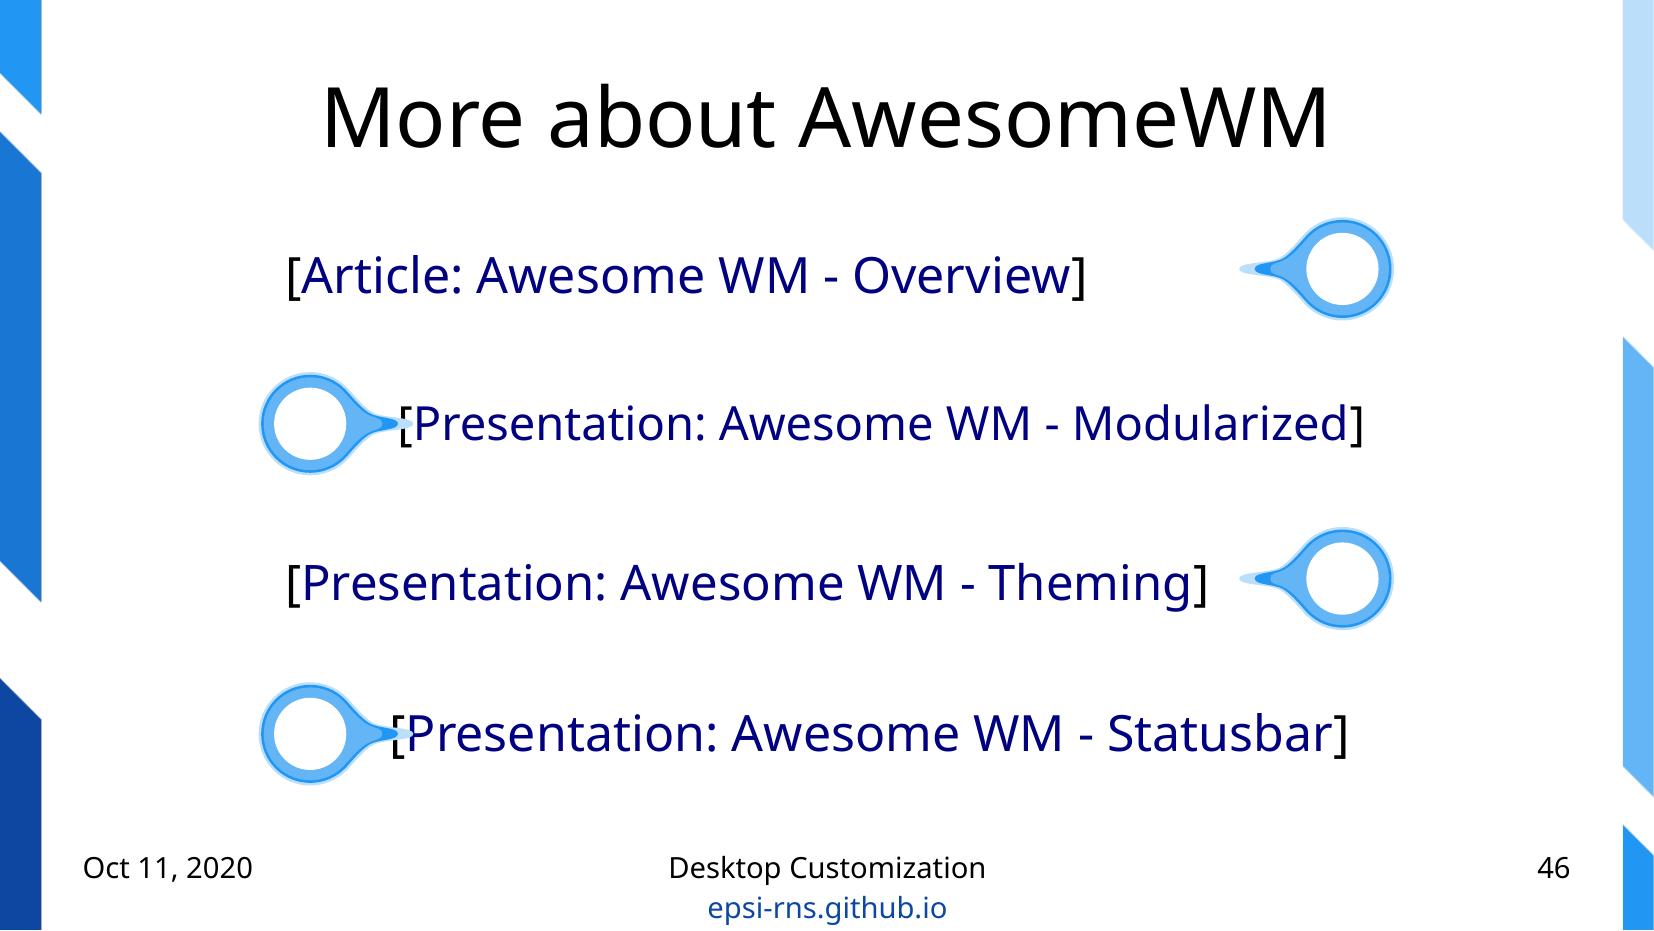

# More about AwesomeWM
[Article: Awesome WM - Overview]
[Presentation: Awesome WM - Modularized]
[Presentation: Awesome WM - Theming]
[Presentation: Awesome WM - Statusbar]
Oct 11, 2020
Desktop Customization
46